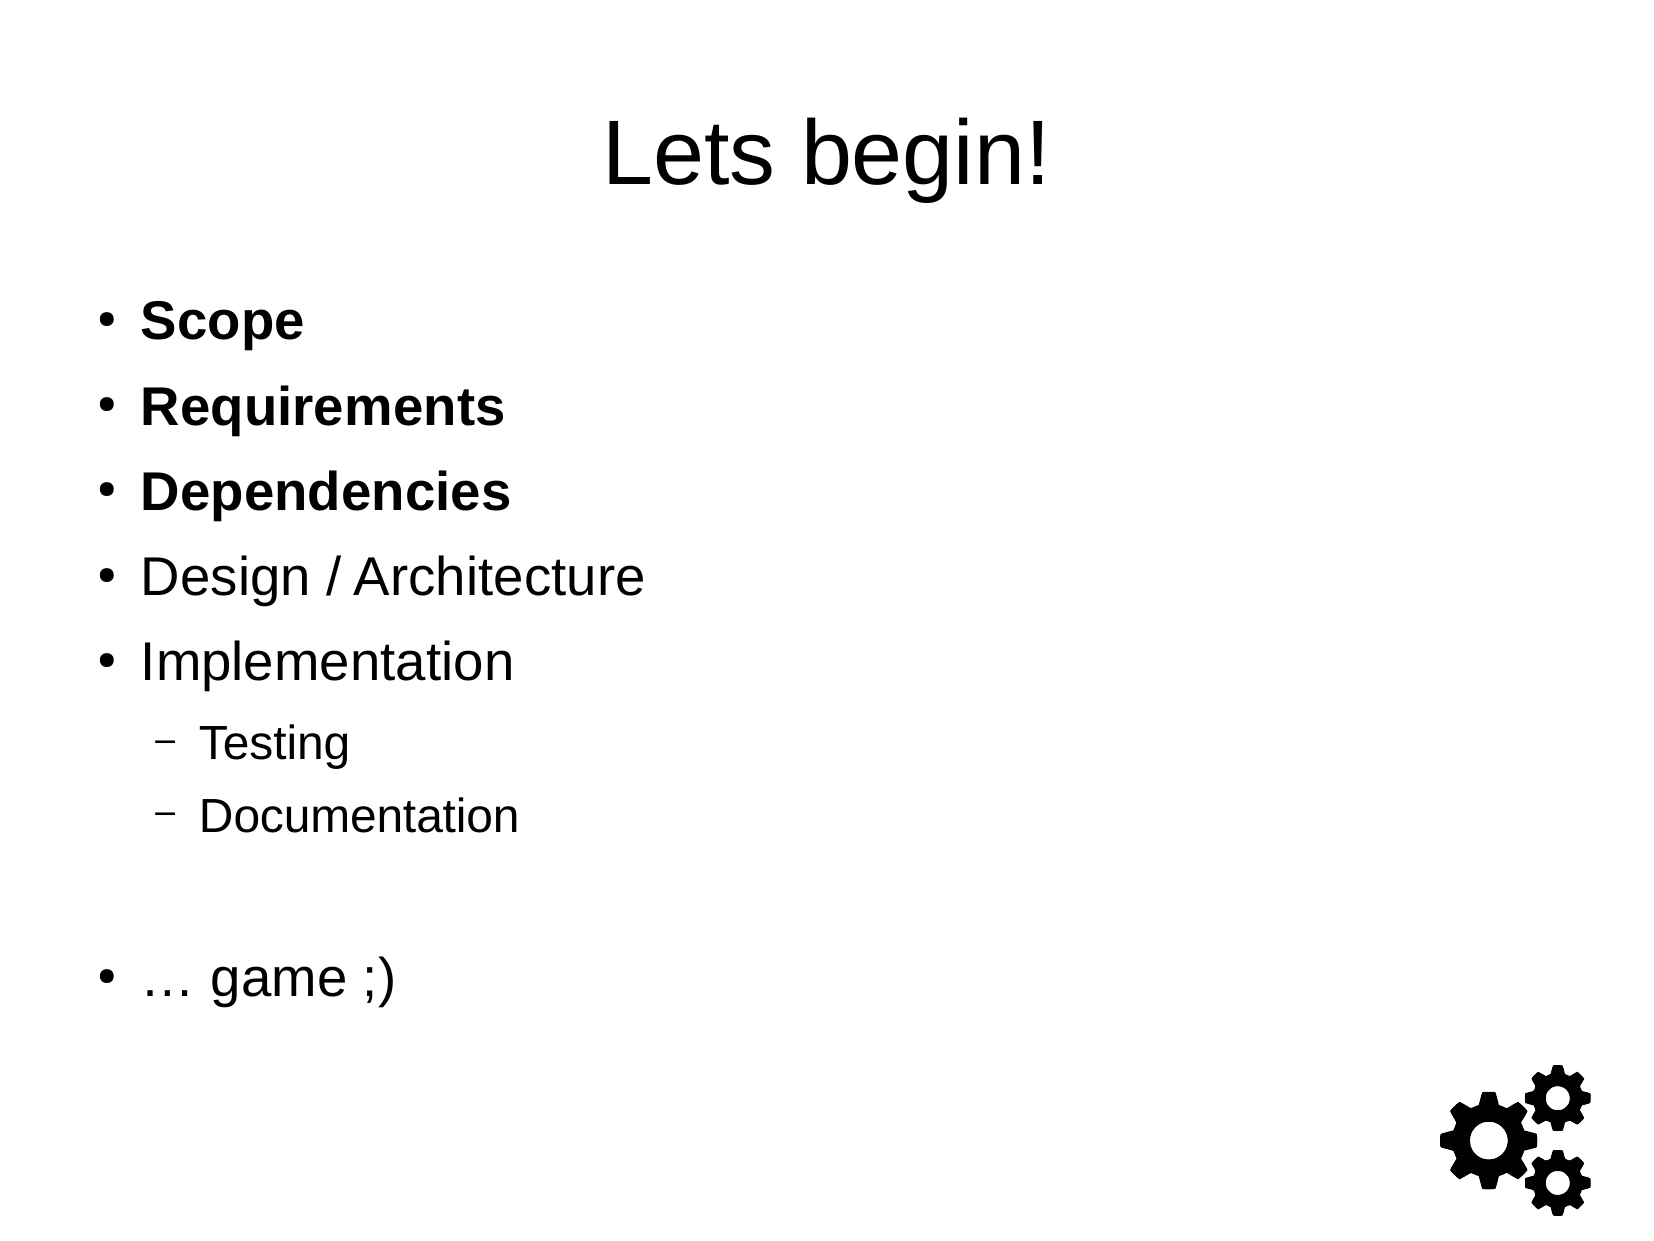

# Lets begin!
Scope
Requirements
Dependencies
Design / Architecture
Implementation
Testing
Documentation
… game ;)